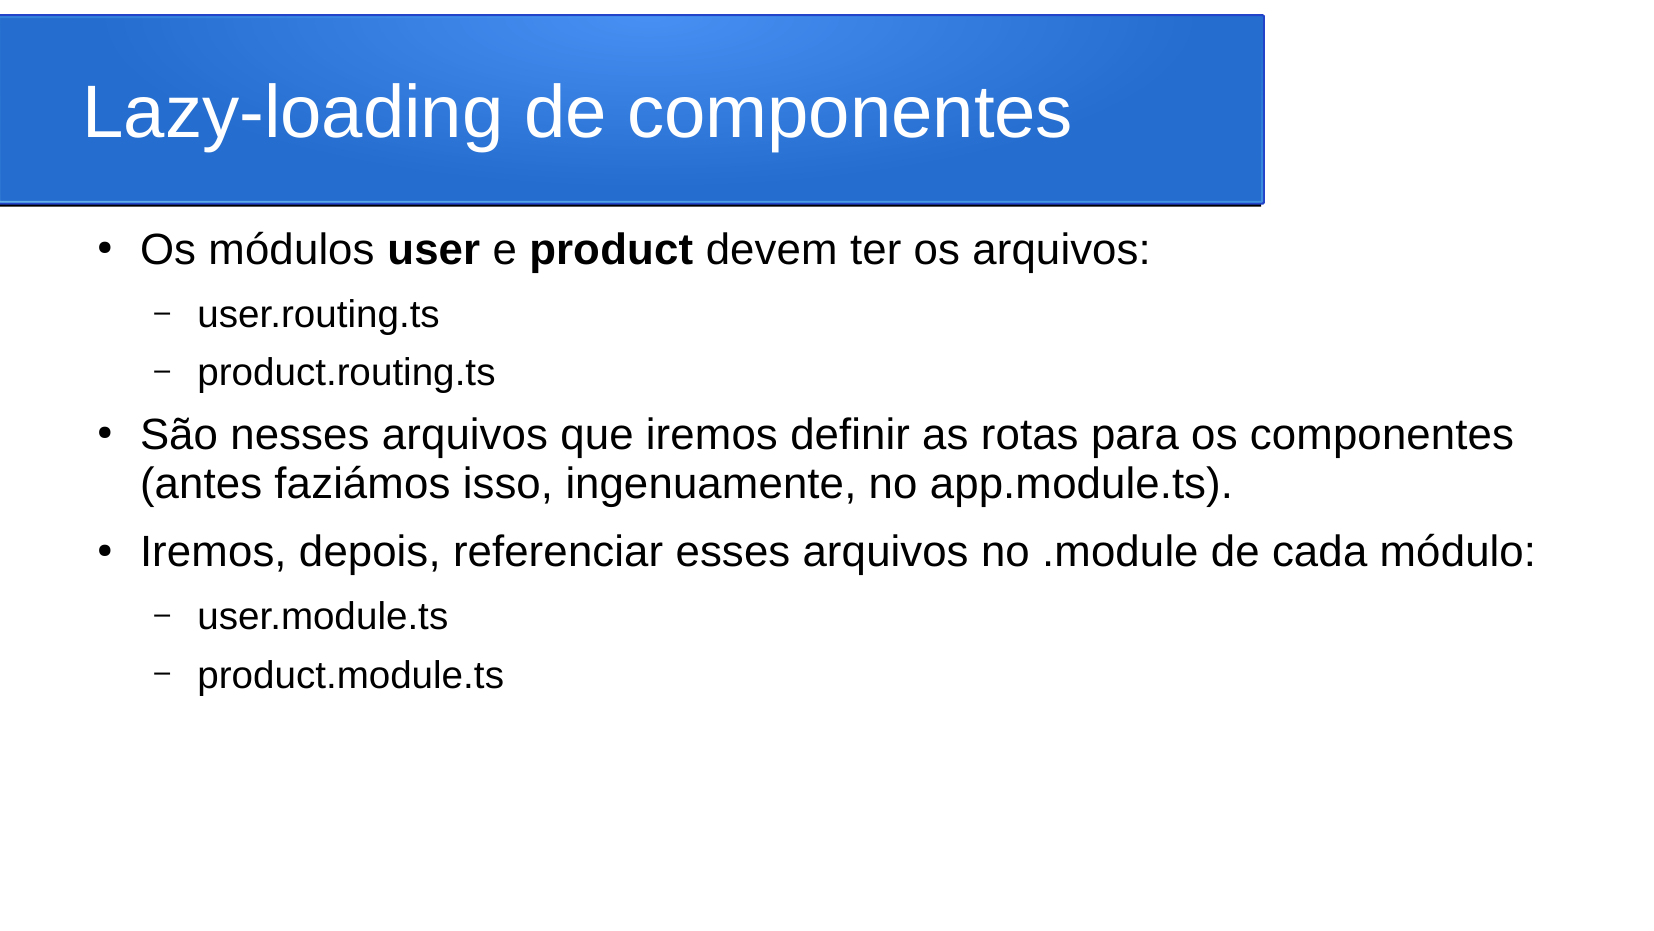

# Lazy-loading de componentes
Os módulos user e product devem ter os arquivos:
user.routing.ts
product.routing.ts
São nesses arquivos que iremos definir as rotas para os componentes (antes faziámos isso, ingenuamente, no app.module.ts).
Iremos, depois, referenciar esses arquivos no .module de cada módulo:
user.module.ts
product.module.ts